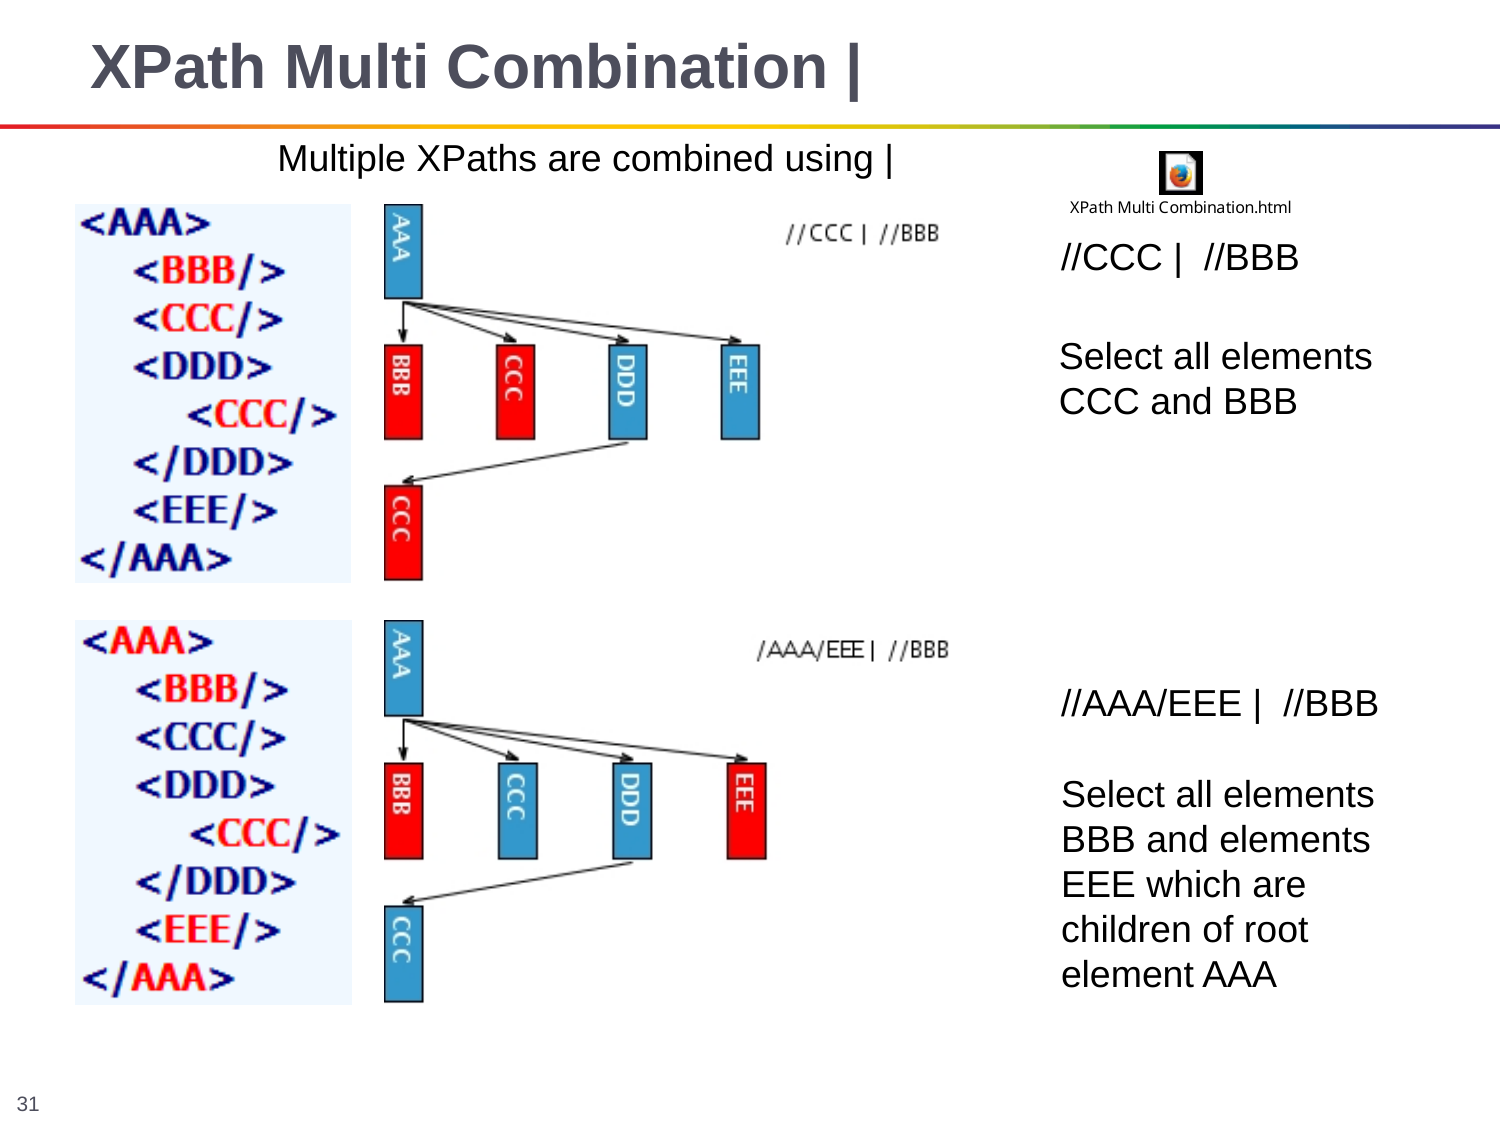

# XPath Multi Combination |
Multiple XPaths are combined using |
//CCC | //BBB
Select all elements CCC and BBB
//AAA/EEE | //BBB
Select all elements BBB and elements EEE which are children of root element AAA